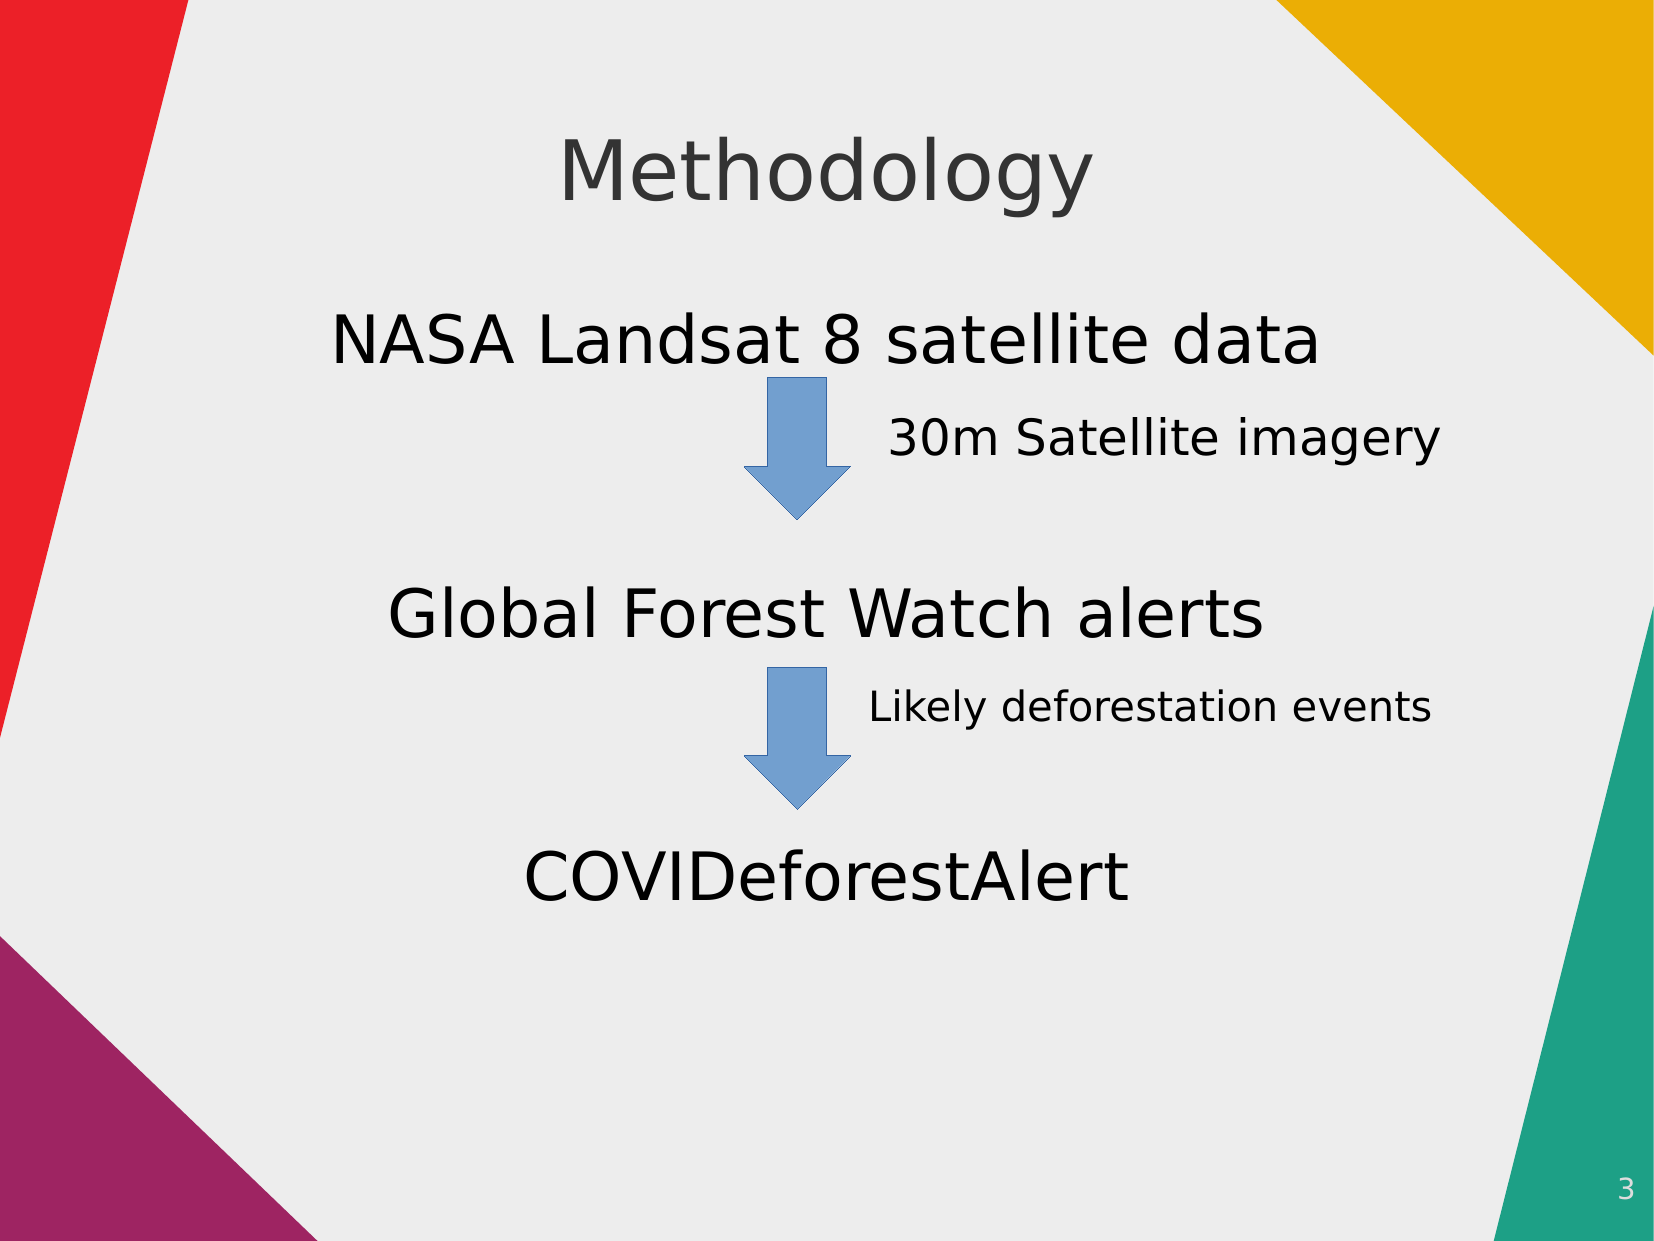

# Methodology
NASA Landsat 8 satellite data
30m Satellite imagery
Global Forest Watch alerts
 Likely deforestation events
COVIDeforestAlert
3